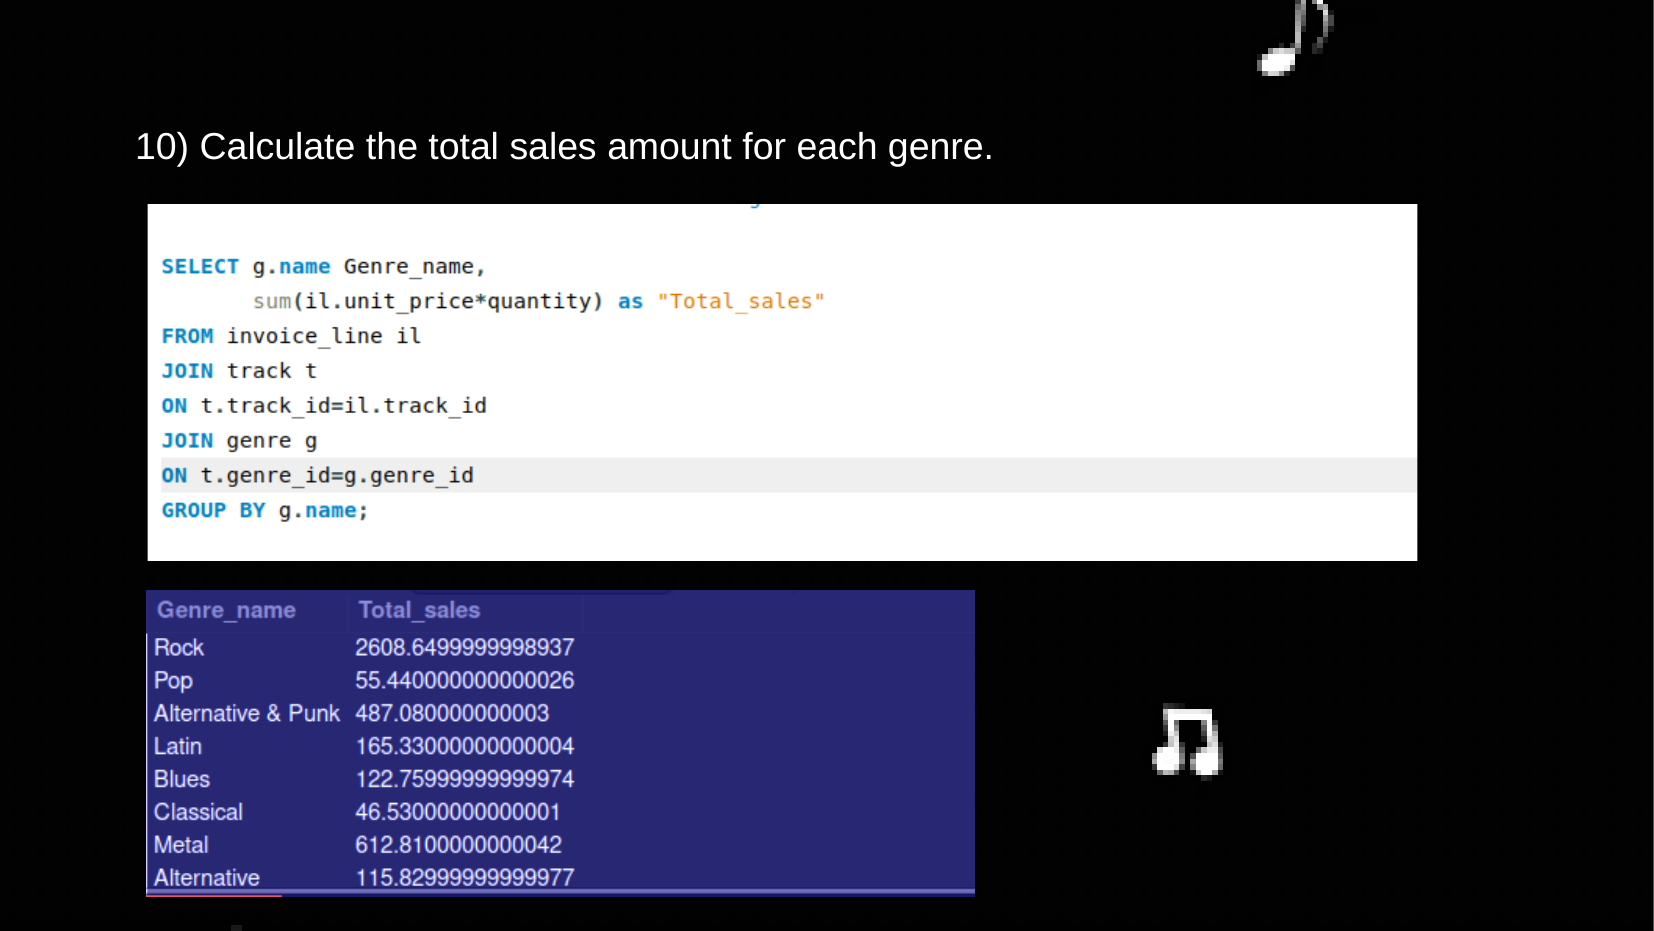

10) Calculate the total sales amount for each genre.